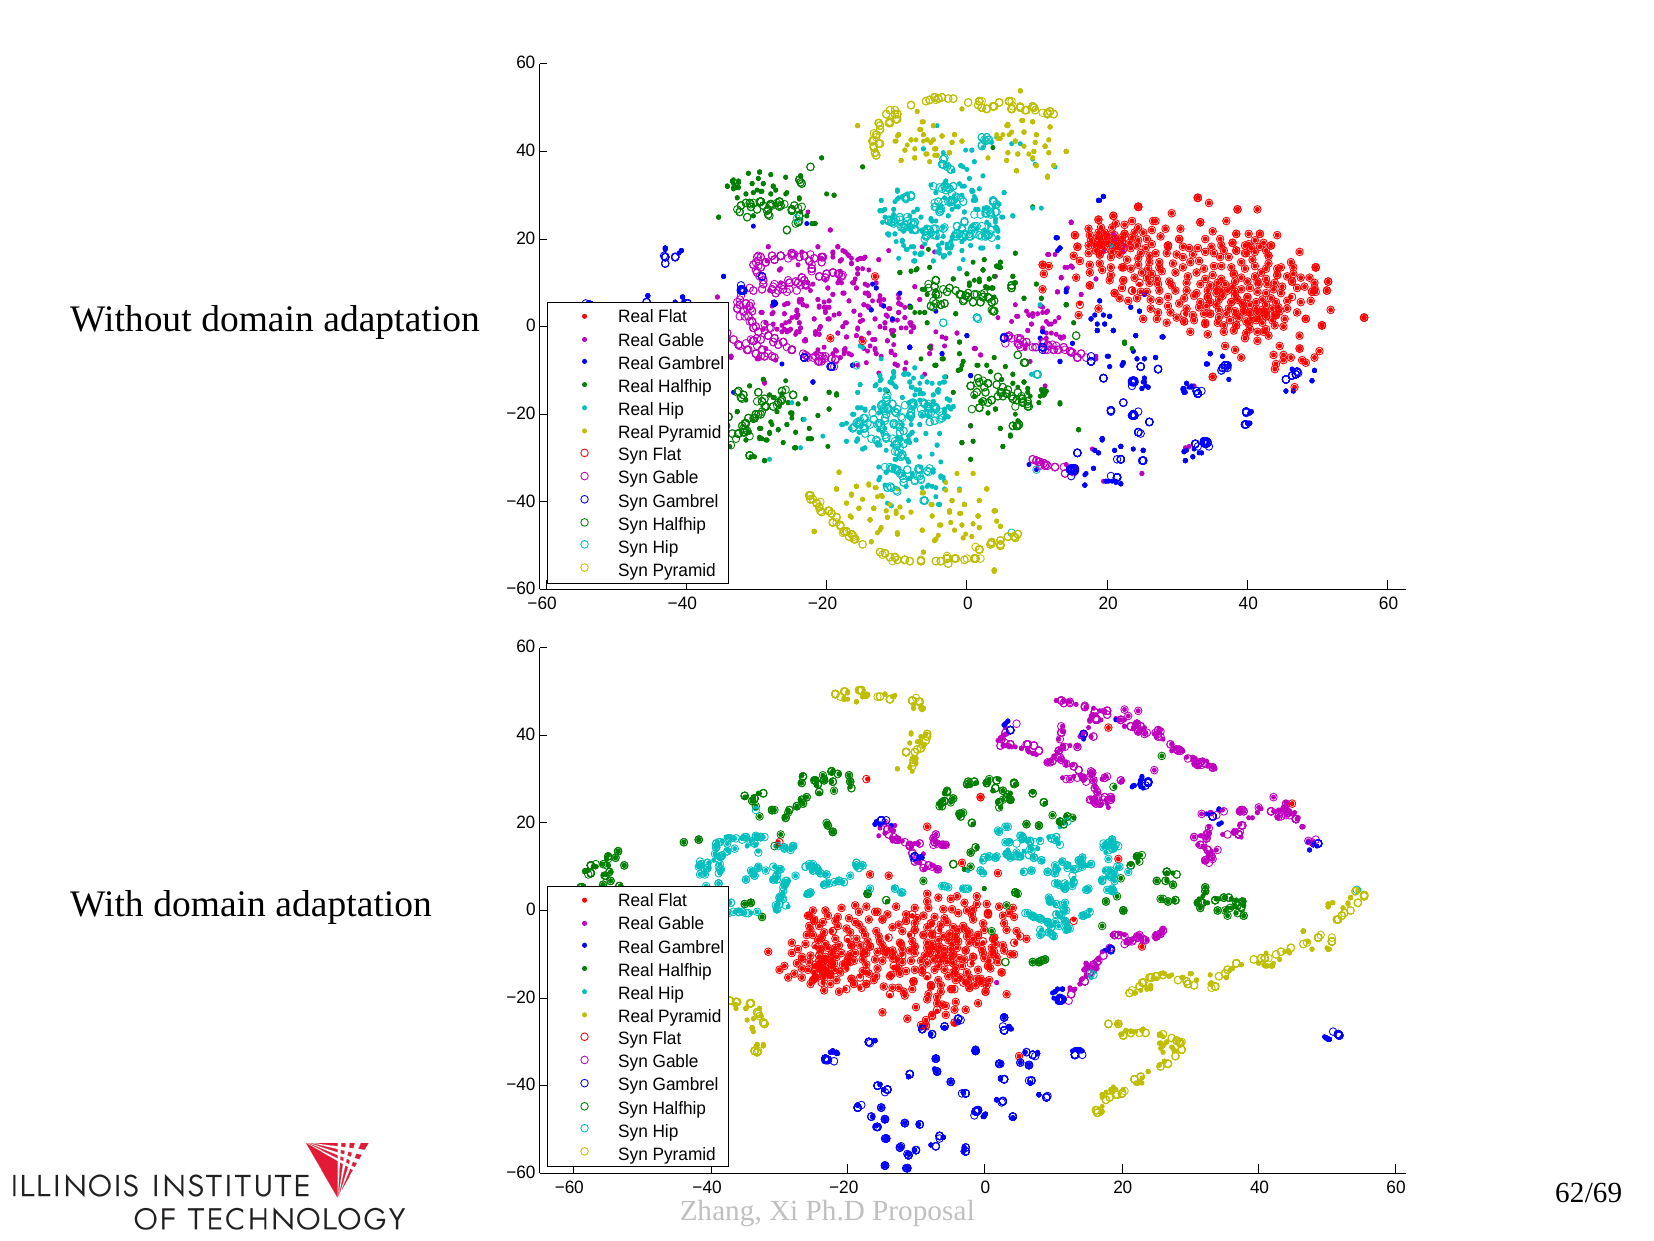

Without domain adaptation
With domain adaptation
62
Zhang, Xi Ph.D Proposal